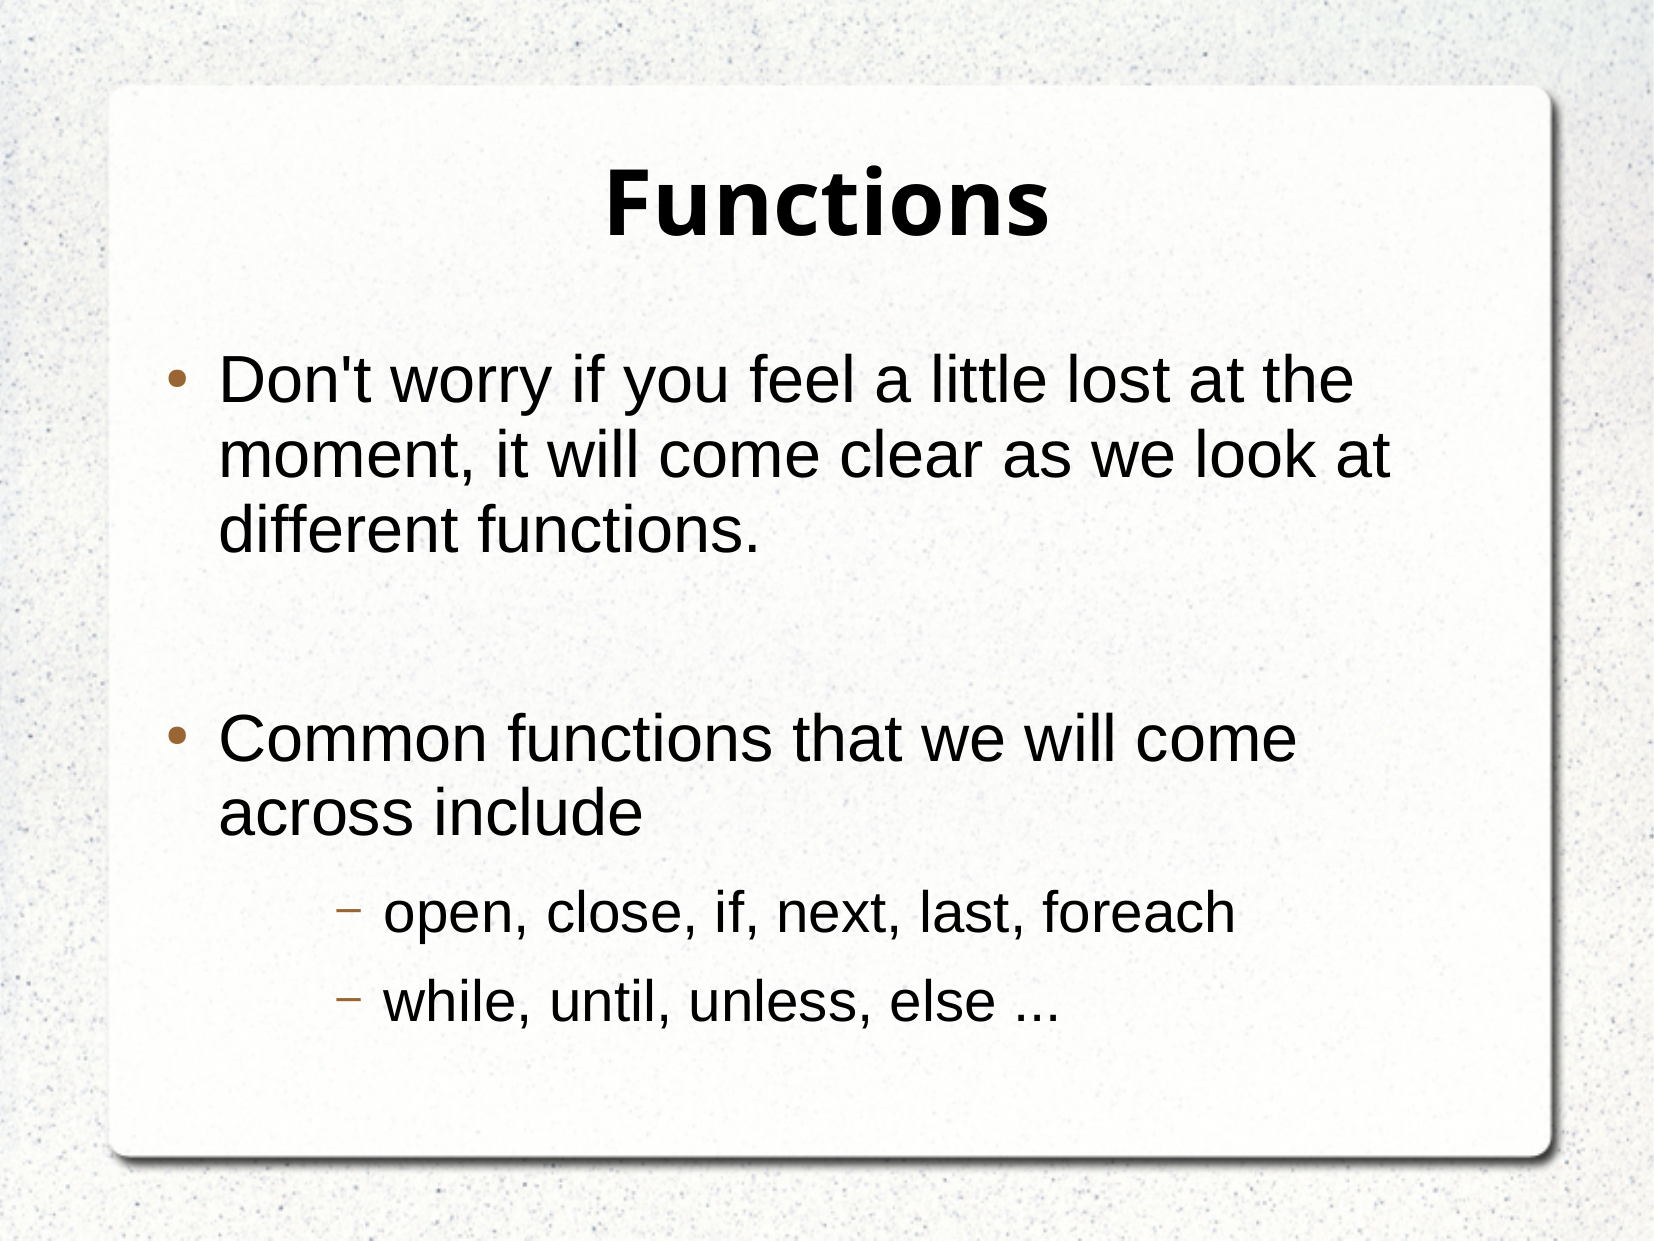

# Functions
Don't worry if you feel a little lost at the moment, it will come clear as we look at different functions.
Common functions that we will come across include
open, close, if, next, last, foreach
while, until, unless, else ...